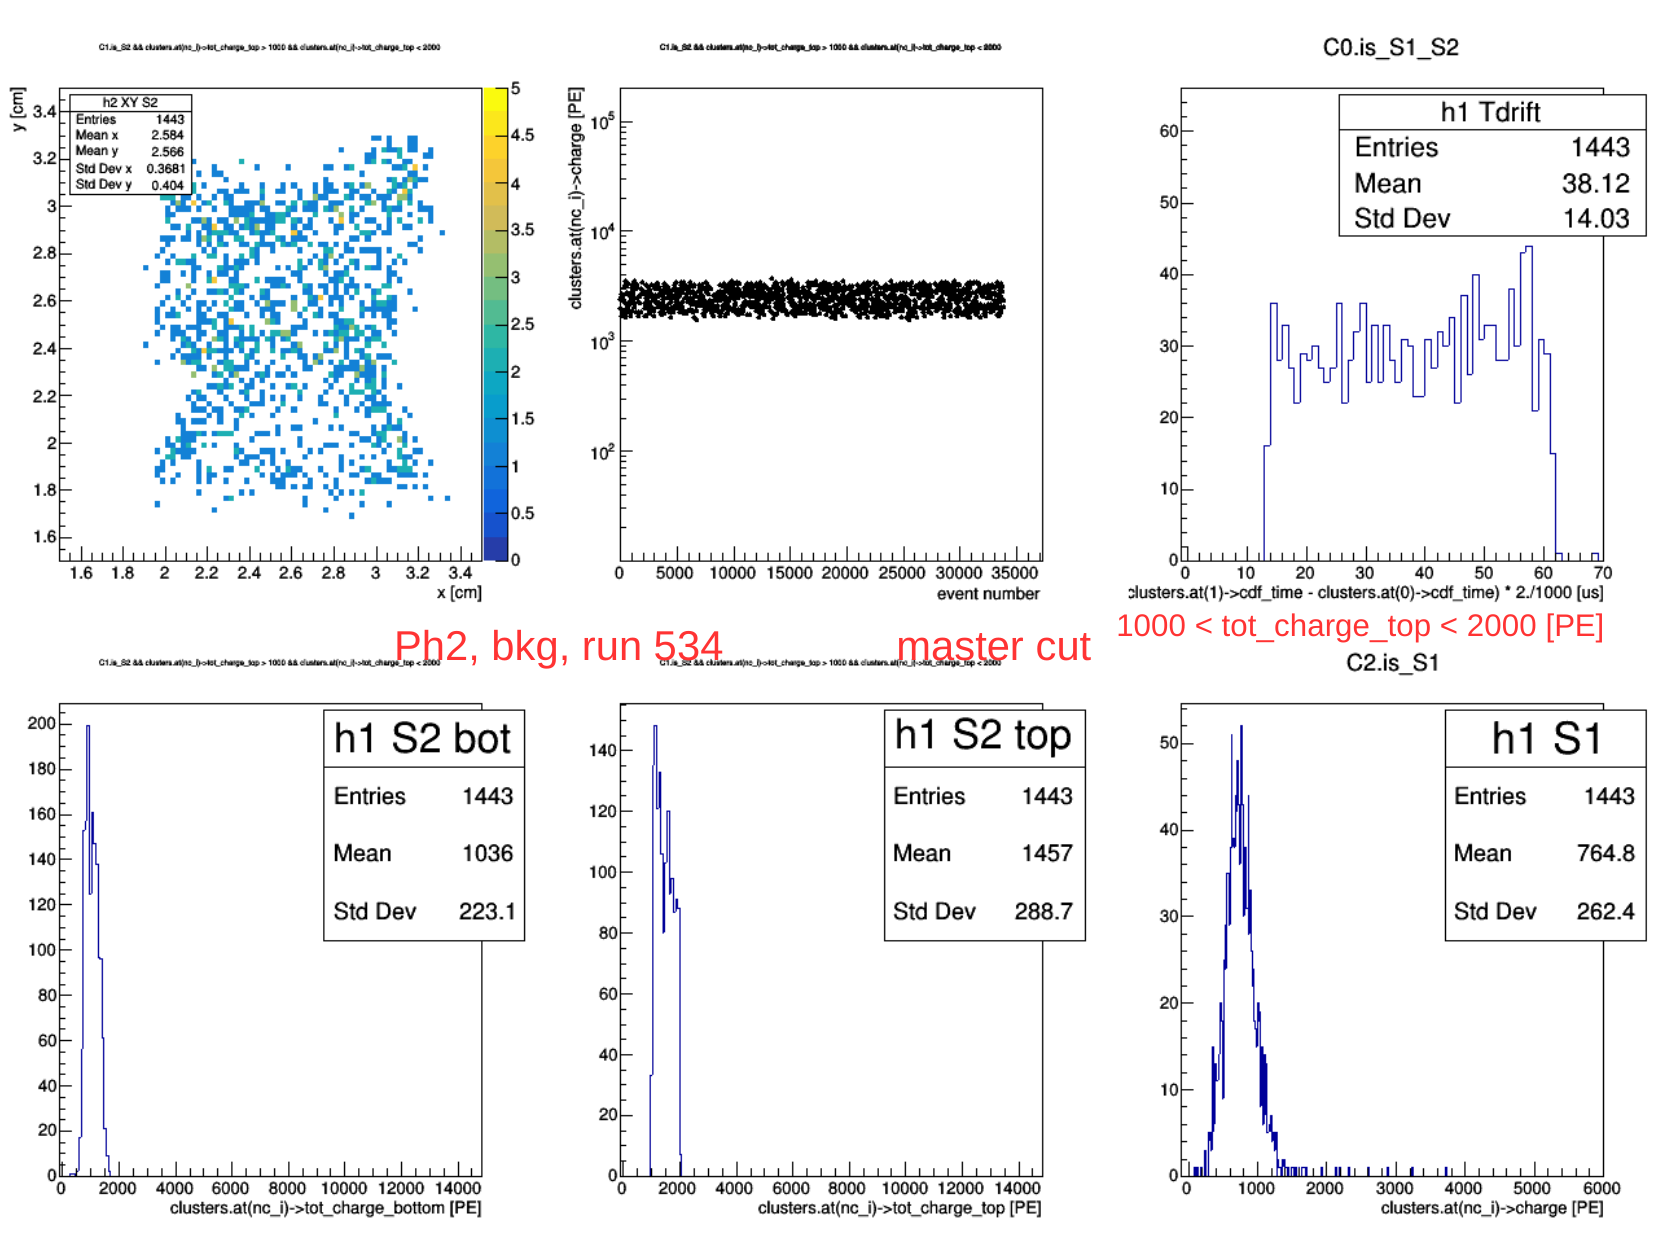

1000 < tot_charge_top < 2000 [PE]
Ph2, bkg, run 534
master cut